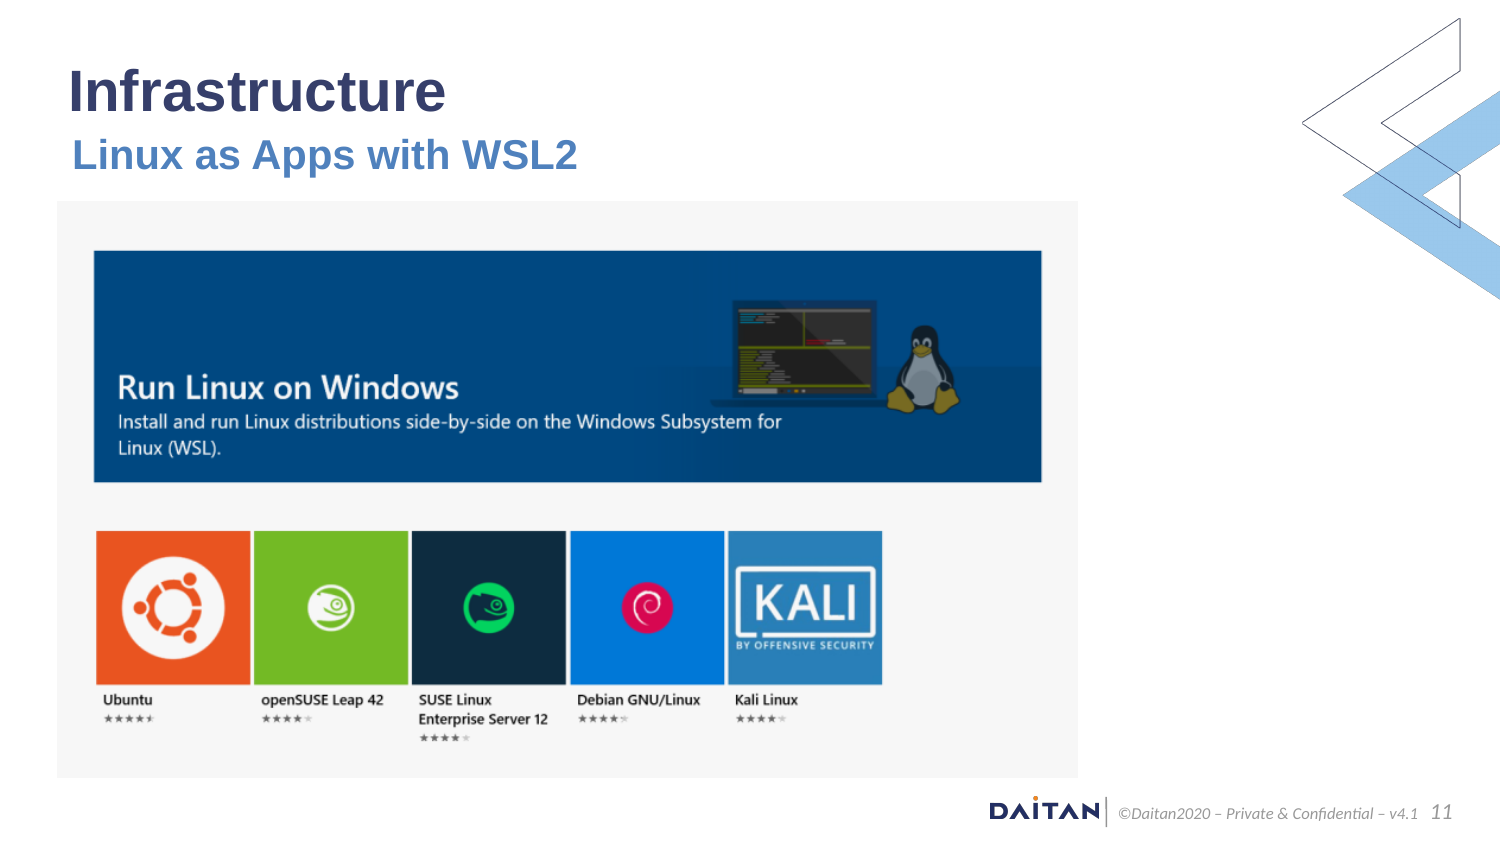

# Infrastructure
Linux as Apps with WSL2